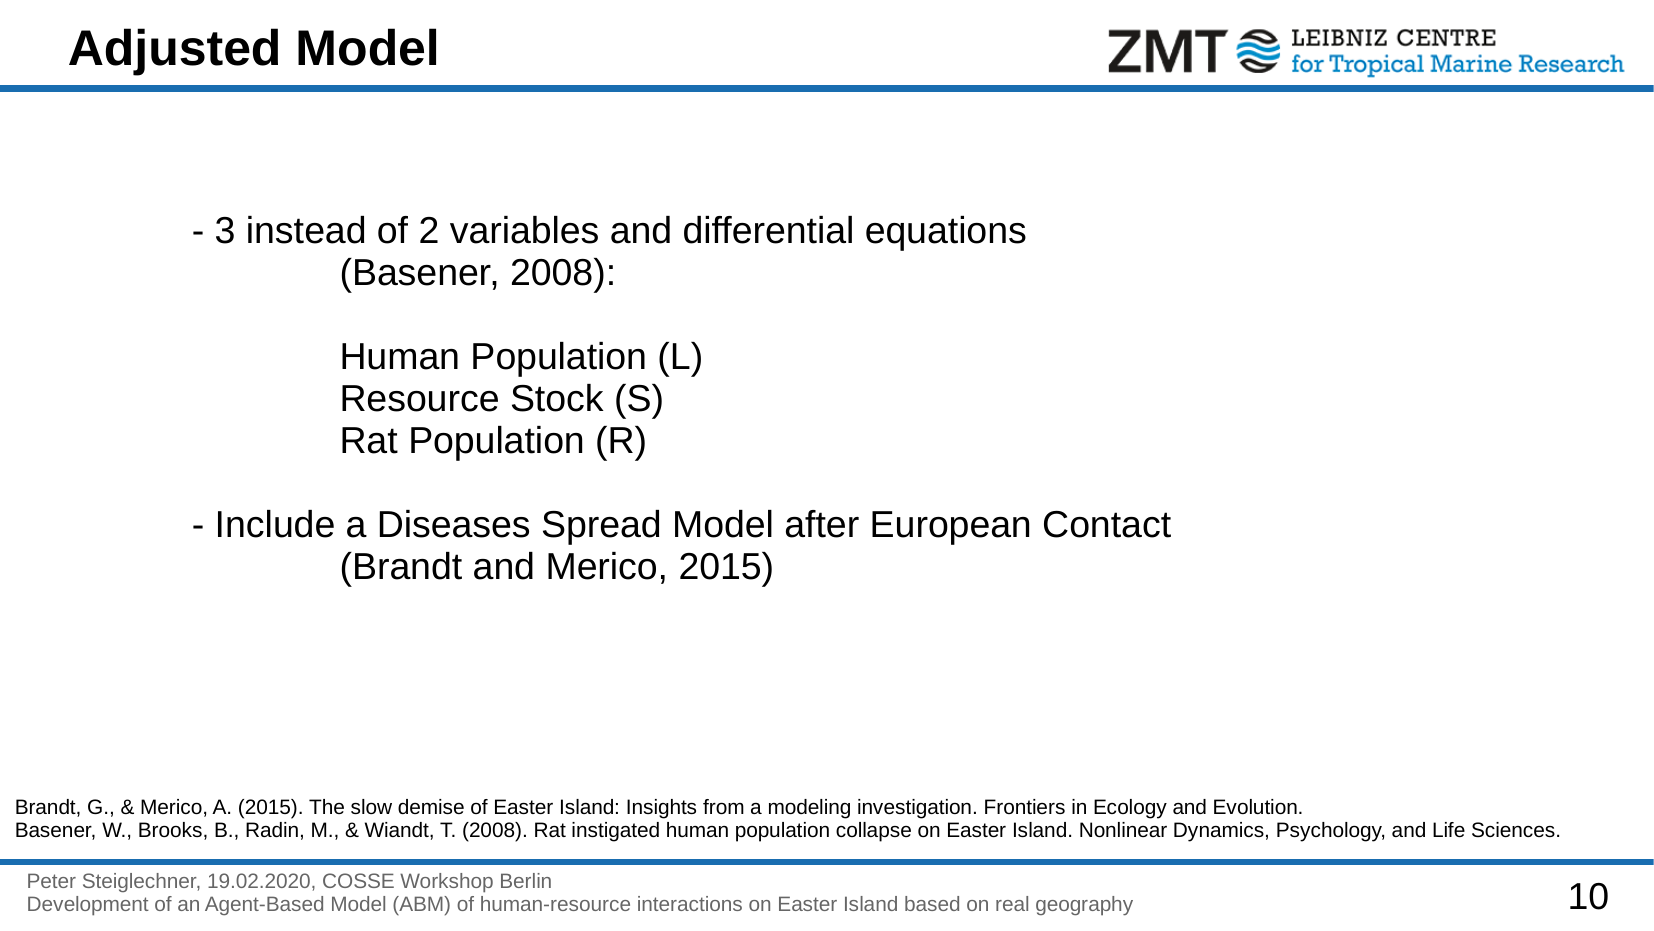

Adjusted Model
- 3 instead of 2 variables and differential equations
		(Basener, 2008):
		Human Population (L)
		Resource Stock (S)
		Rat Population (R)
- Include a Diseases Spread Model after European Contact
		(Brandt and Merico, 2015)
Brandt, G., & Merico, A. (2015). The slow demise of Easter Island: Insights from a modeling investigation. Frontiers in Ecology and Evolution.
Basener, W., Brooks, B., Radin, M., & Wiandt, T. (2008). Rat instigated human population collapse on Easter Island. Nonlinear Dynamics, Psychology, and Life Sciences.
10